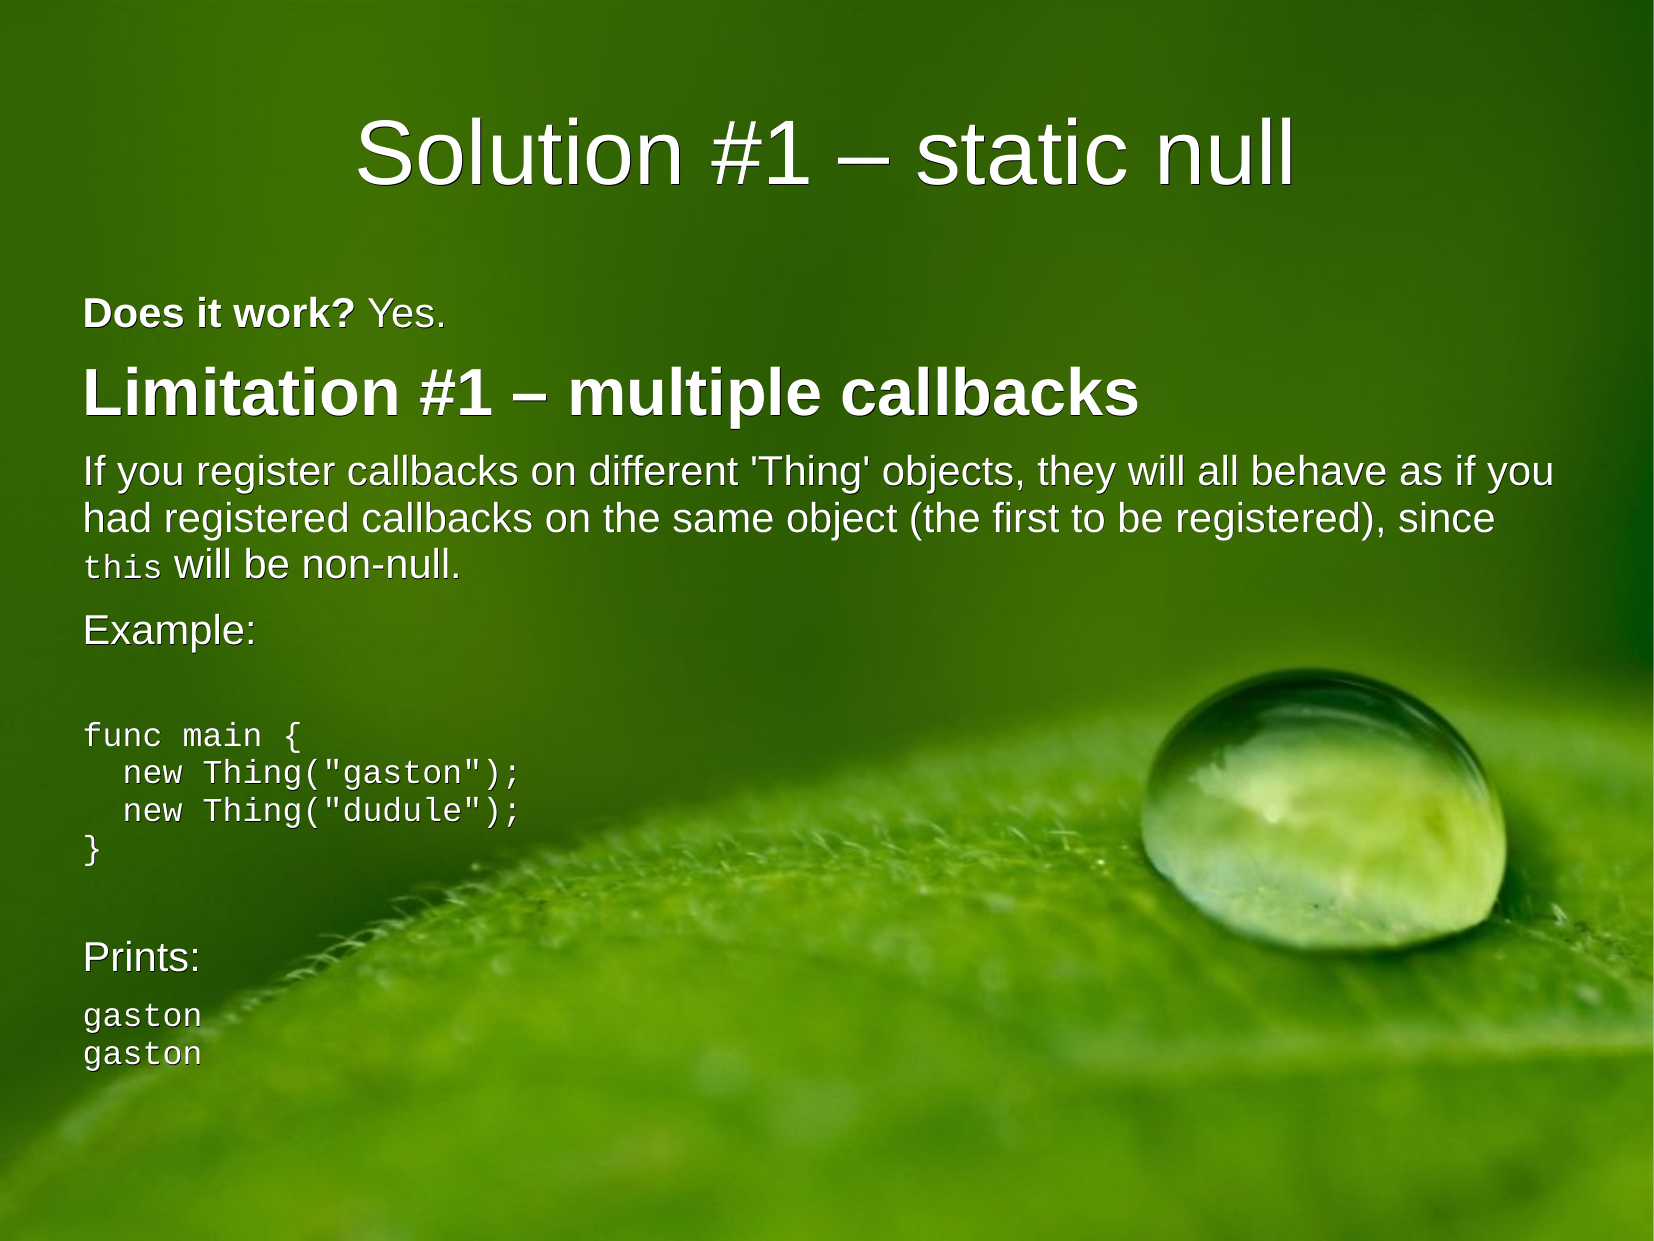

# Solution #1 – static null
Does it work? Yes.
Limitation #1 – multiple callbacks
If you register callbacks on different 'Thing' objects, they will all behave as if you had registered callbacks on the same object (the first to be registered), since this will be non-null.
Example:
func main {
 new Thing("gaston");
 new Thing("dudule");
}
Prints:
gaston
gaston